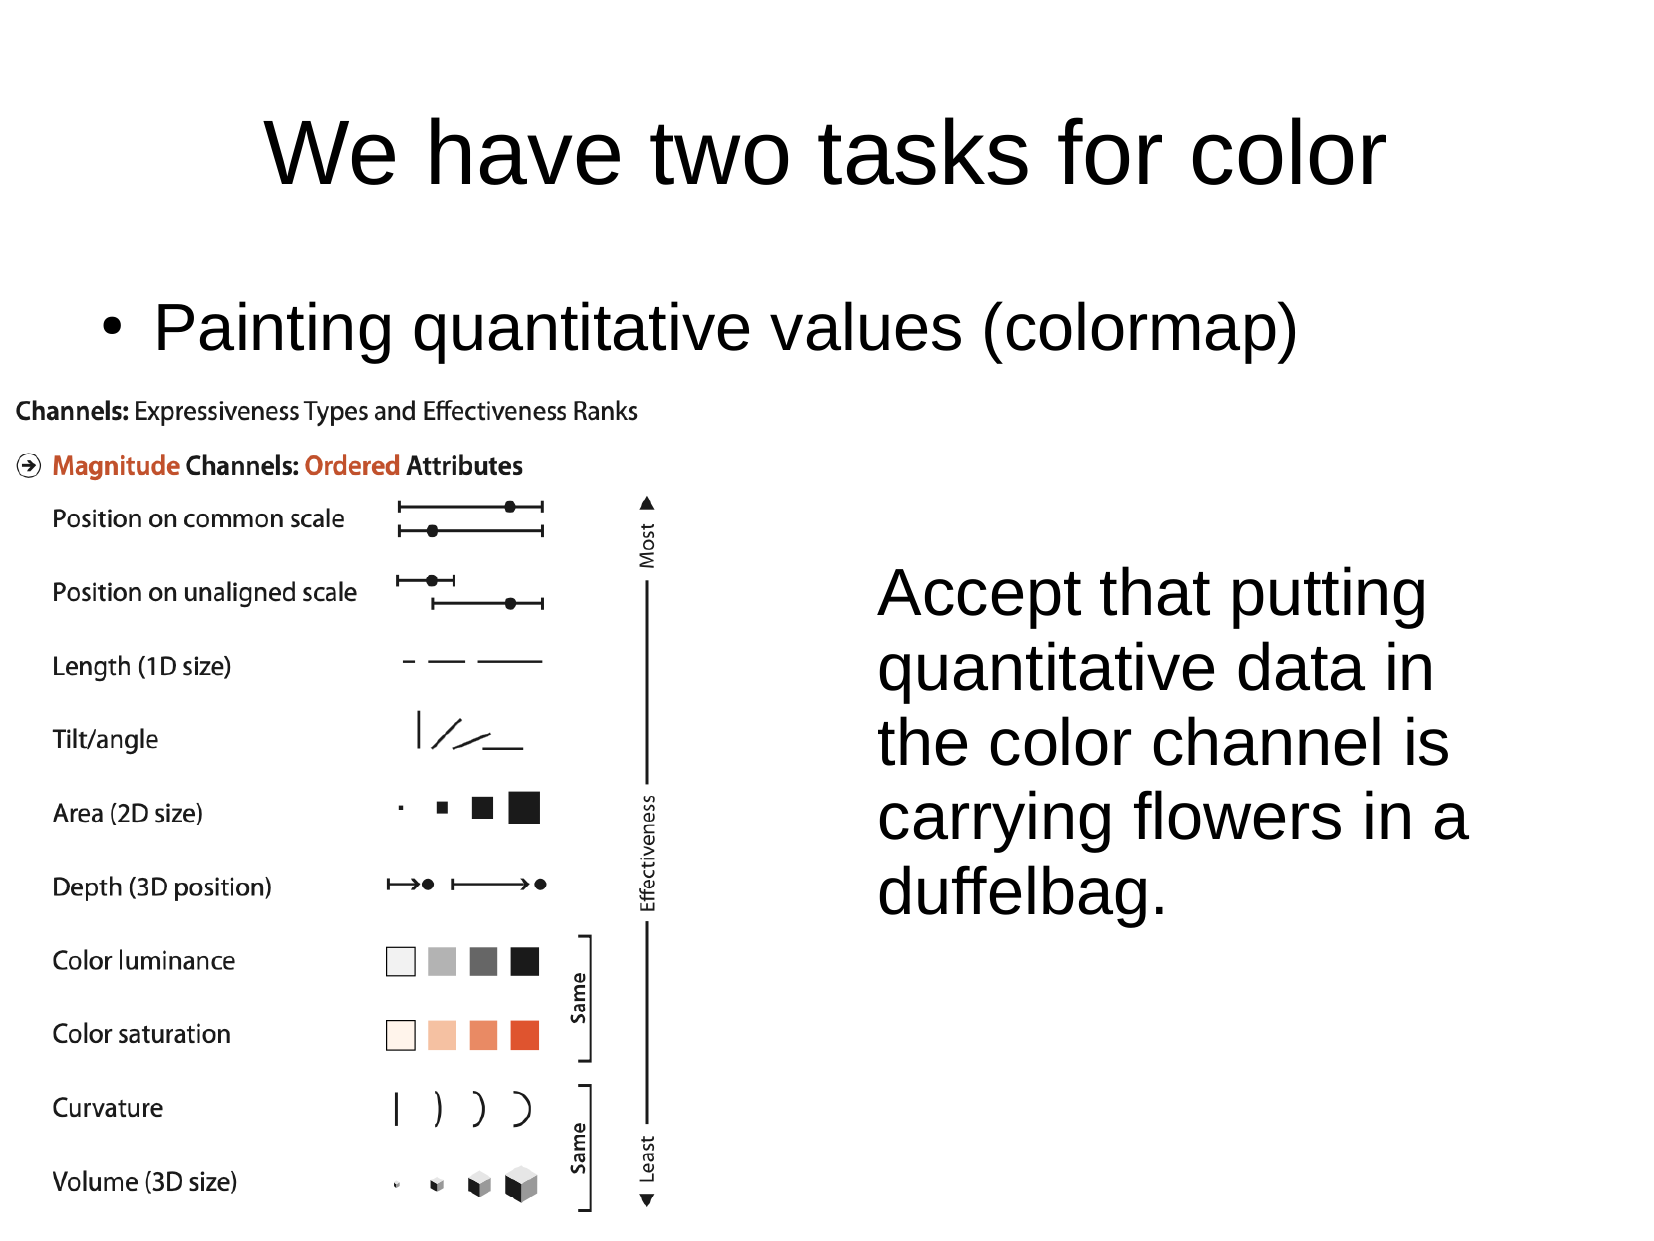

# We have two tasks for color
Painting quantitative values (colormap)
Accept that putting quantitative data in the color channel is carrying flowers in a duffelbag.